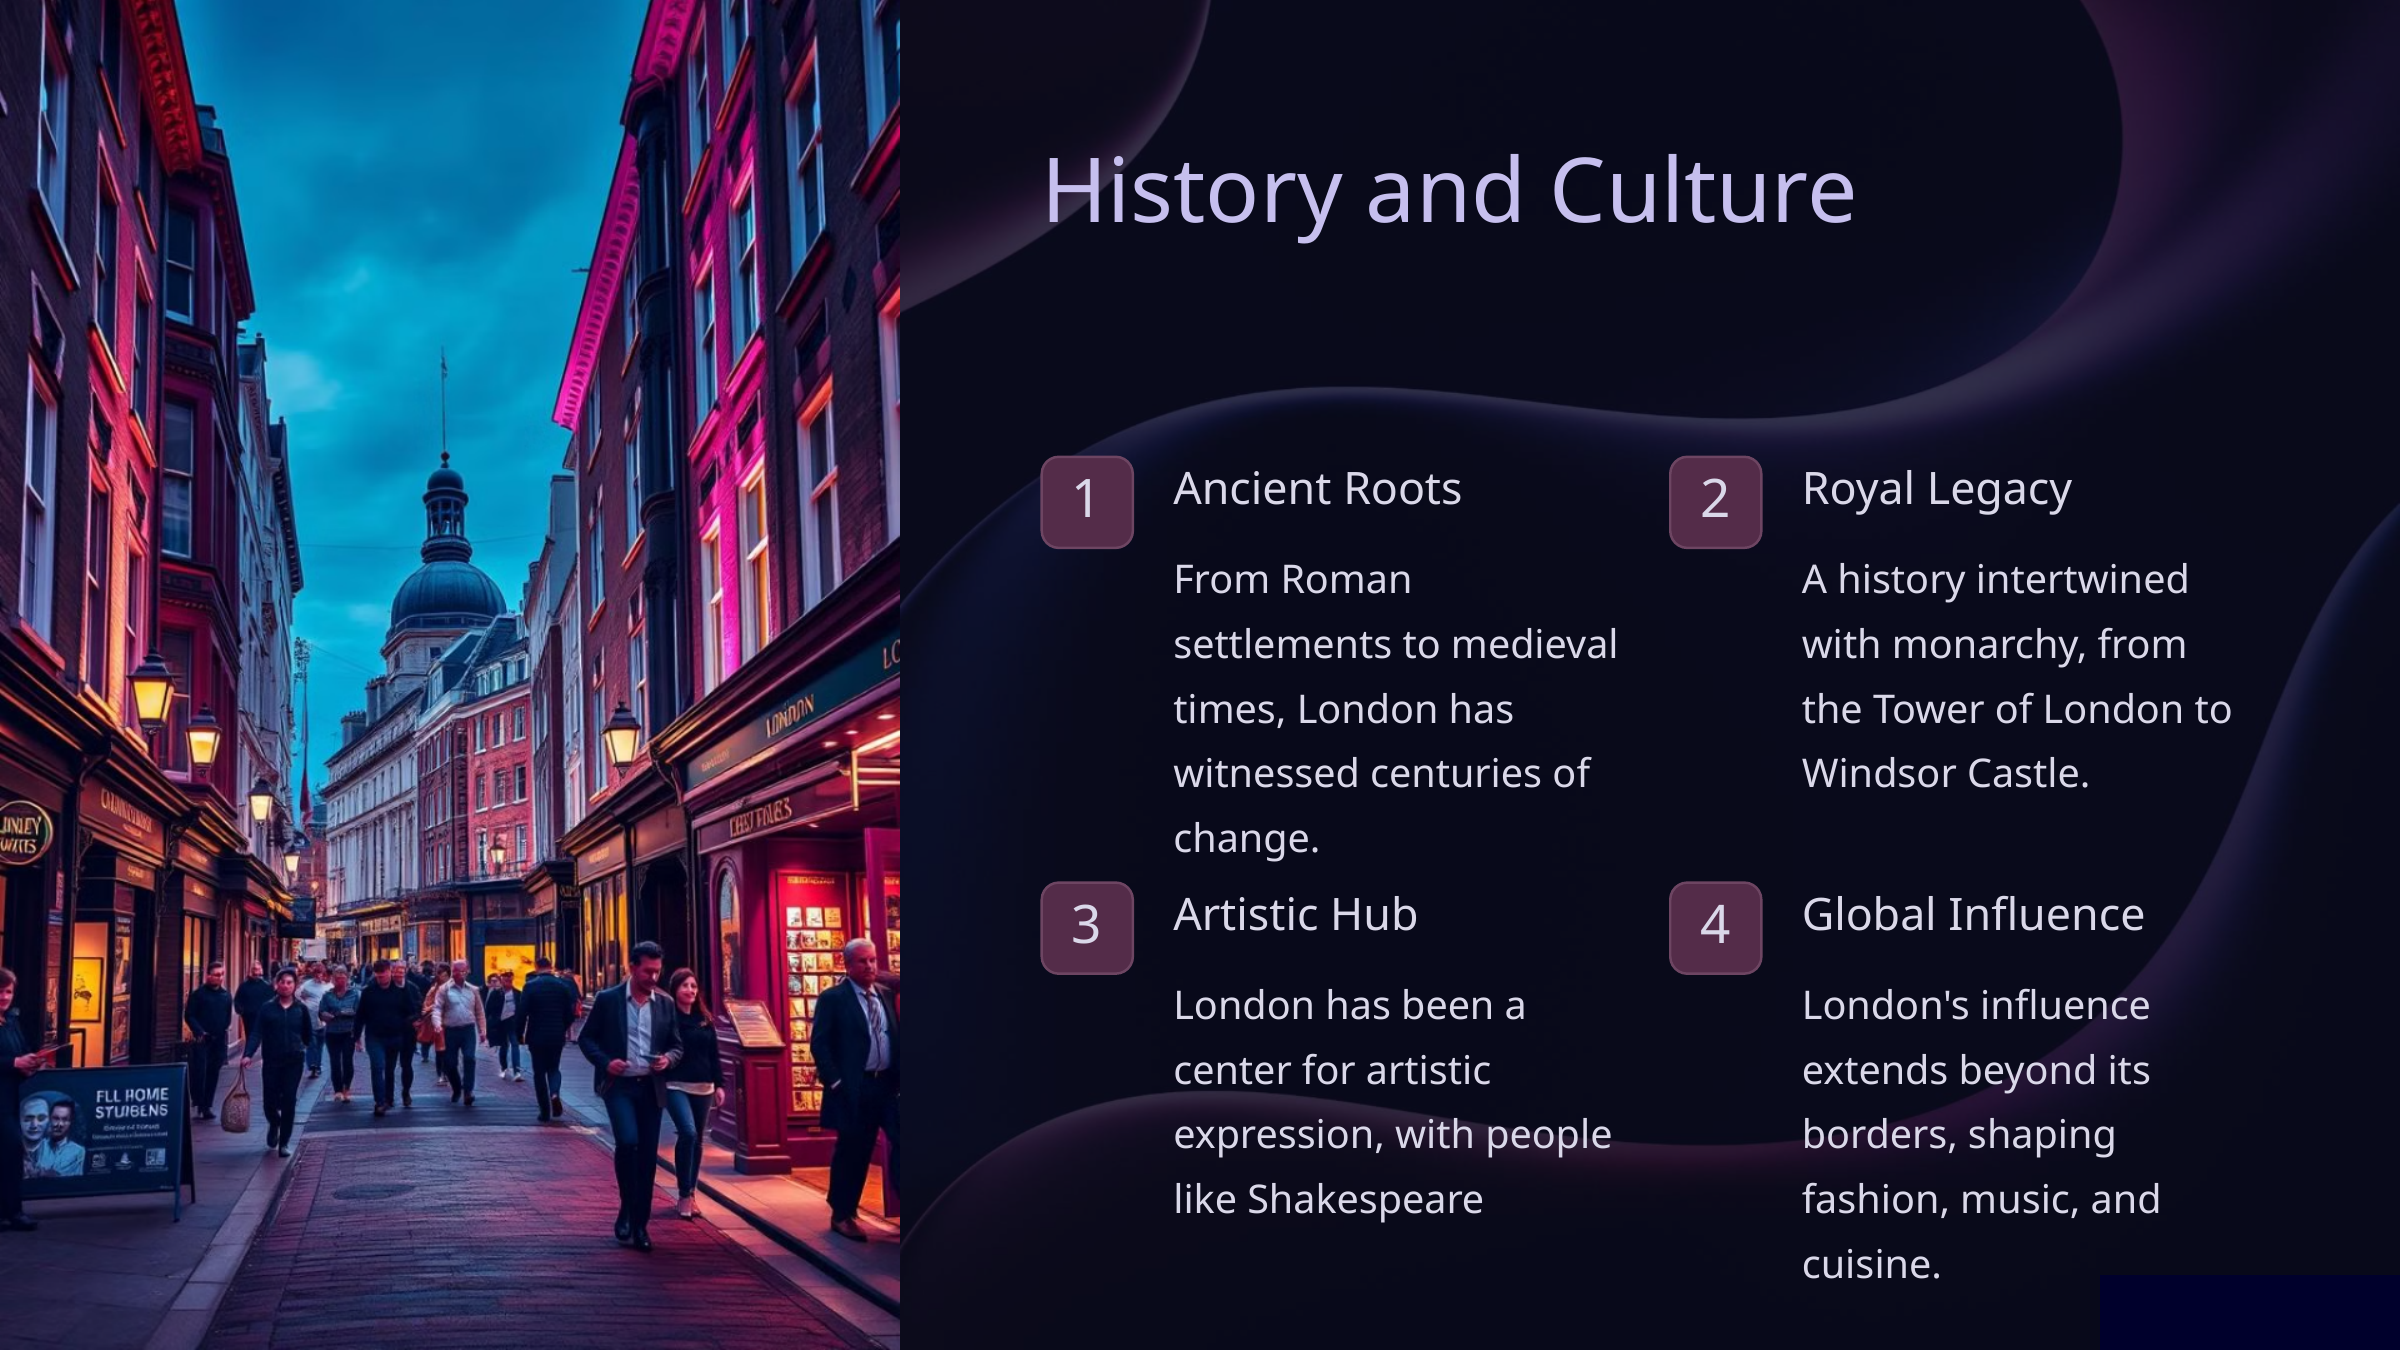

History and Culture
Ancient Roots
Royal Legacy
1
2
From Roman settlements to medieval times, London has witnessed centuries of change.
A history intertwined with monarchy, from the Tower of London to Windsor Castle.
Artistic Hub
Global Influence
3
4
London has been a center for artistic expression, with people like Shakespeare
London's influence extends beyond its borders, shaping fashion, music, and cuisine.